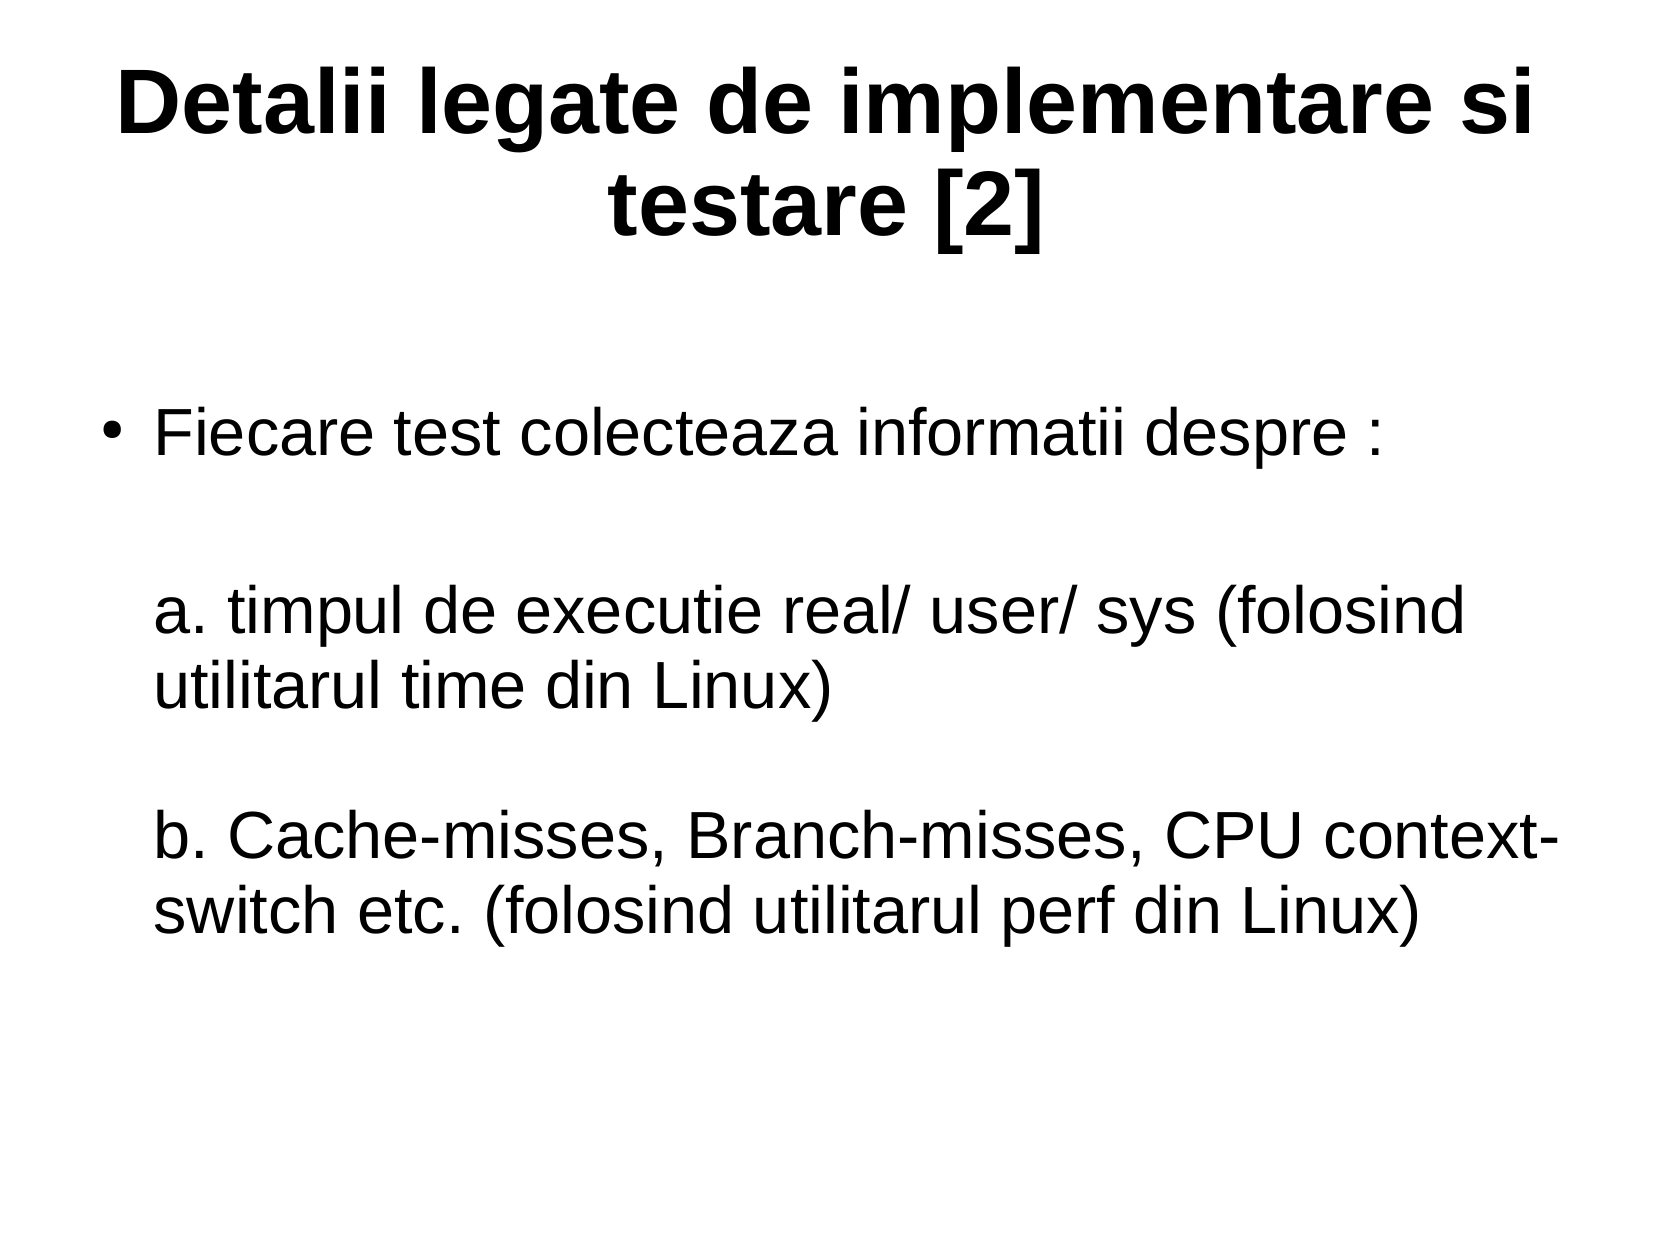

# Detalii legate de implementare si testare [2]
Fiecare test colecteaza informatii despre :
a. timpul de executie real/ user/ sys (folosind utilitarul time din Linux)
b. Cache-misses, Branch-misses, CPU context-switch etc. (folosind utilitarul perf din Linux)